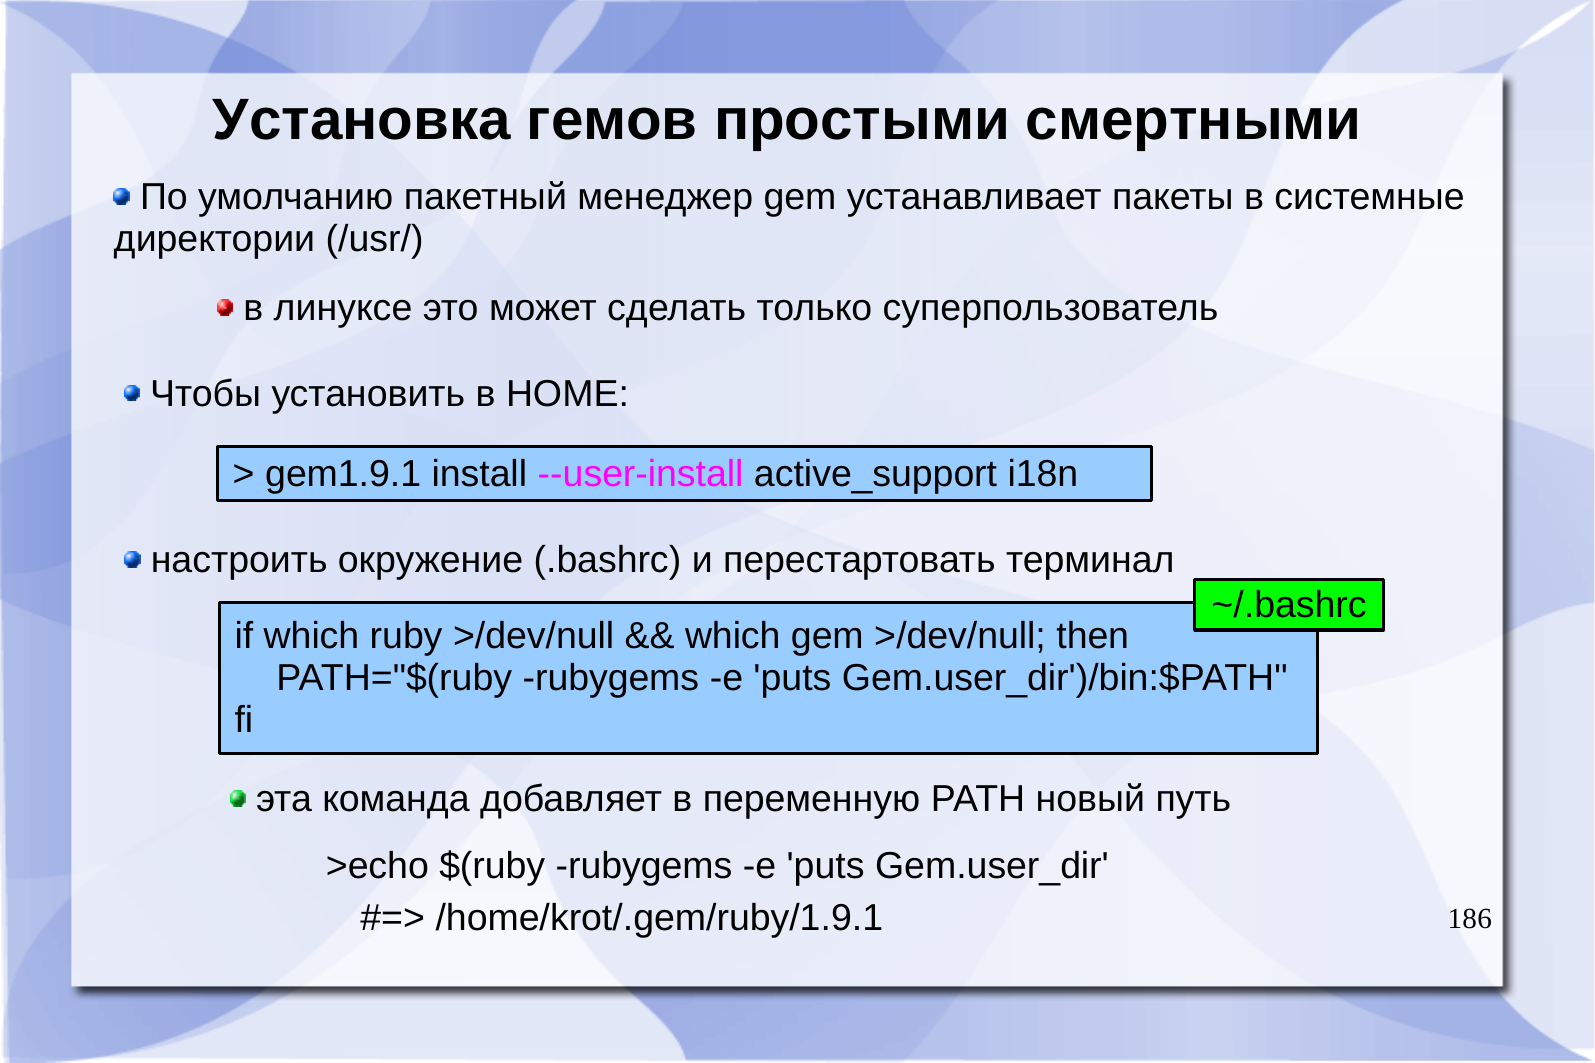

# Установка гемов простыми смертными
 По умолчанию пакетный менеджер gem устанавливает пакеты в системные директории (/usr/)
 в линуксе это может сделать только суперпользователь
 Чтобы установить в HOME:
> gem1.9.1 install --user-install active_support i18n
 настроить окружение (.bashrc) и перестартовать терминал
~/.bashrc
if which ruby >/dev/null && which gem >/dev/null; then
 PATH="$(ruby -rubygems -e 'puts Gem.user_dir')/bin:$PATH"
fi
 эта команда добавляет в переменную PATH новый путь
>echo $(ruby -rubygems -e 'puts Gem.user_dir'
#=> /home/krot/.gem/ruby/1.9.1
186